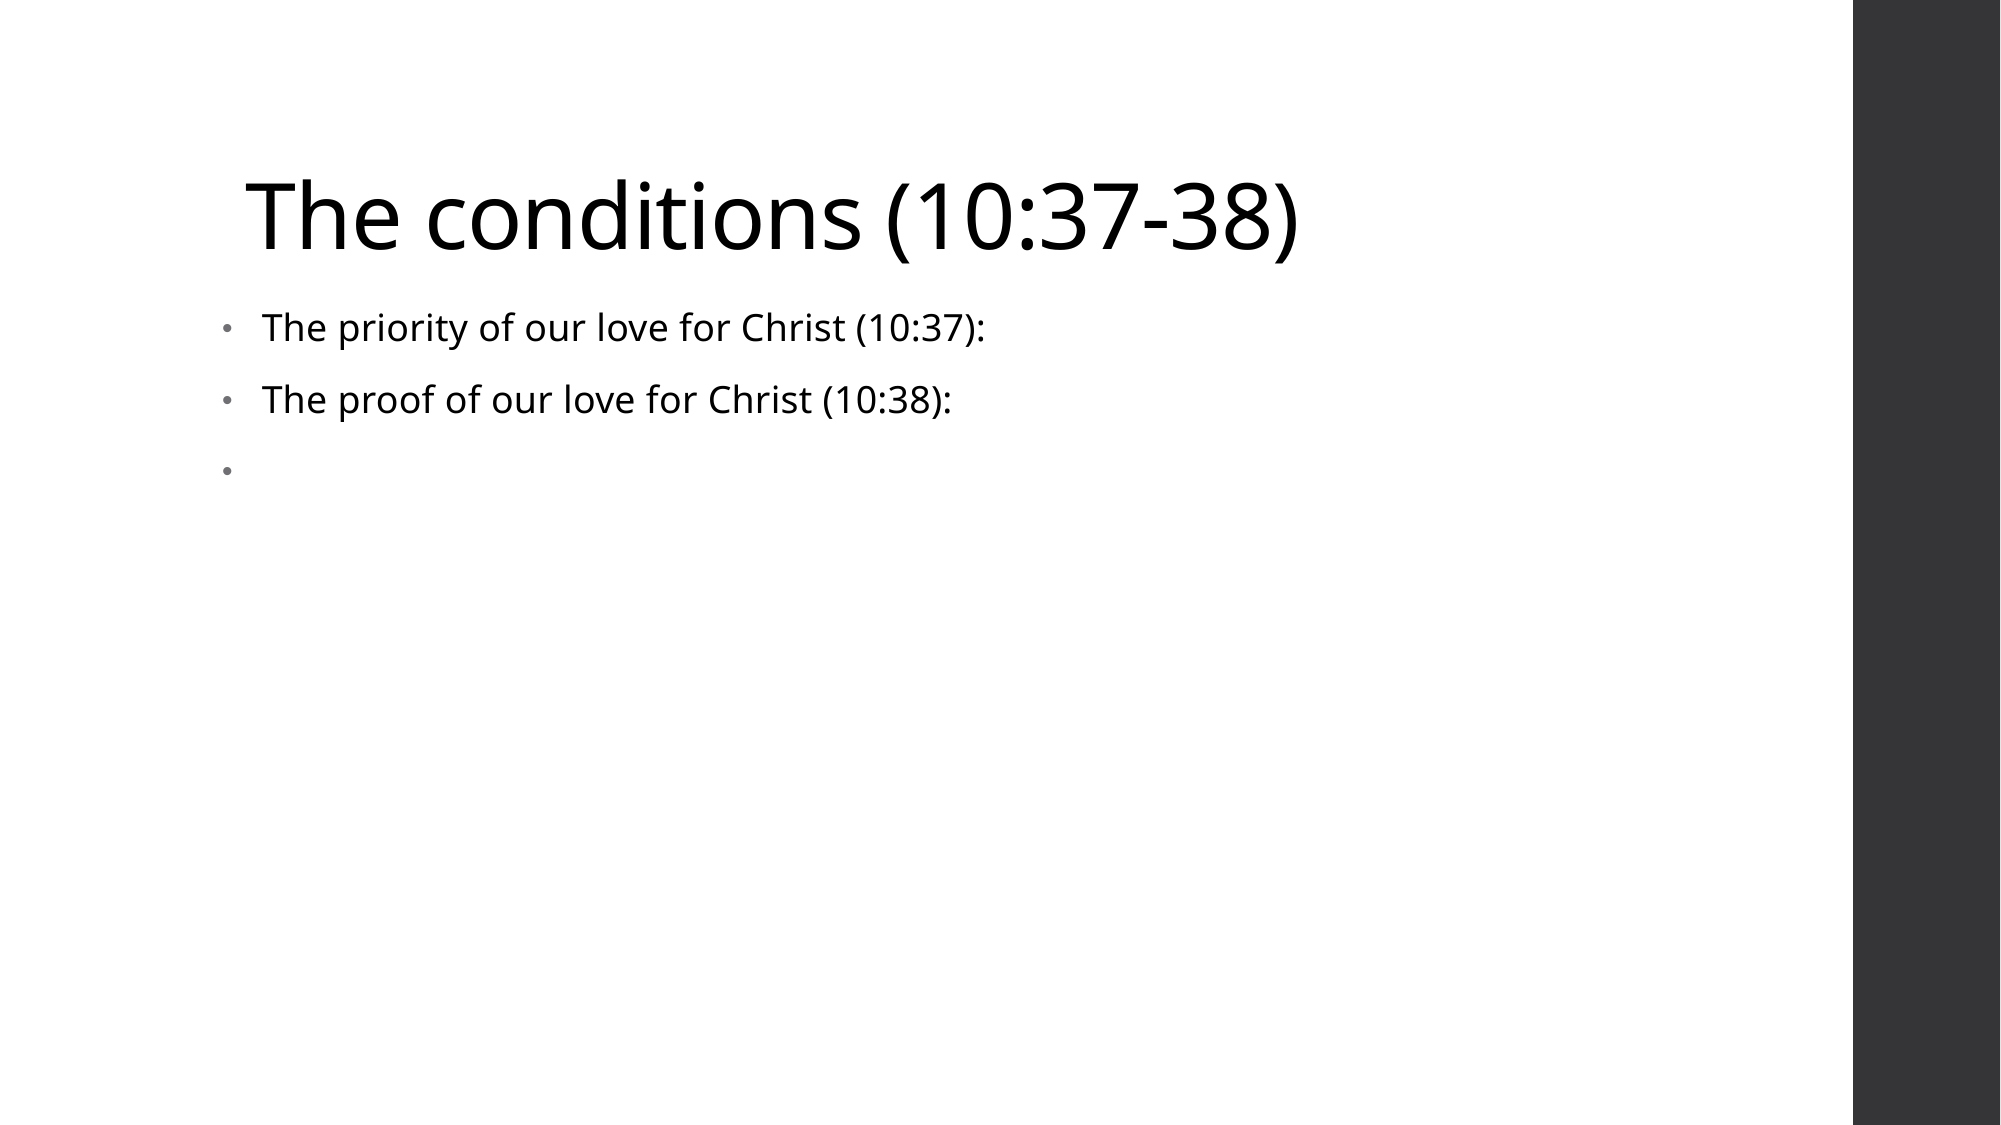

# The conditions (10:37-38)
 The priority of our love for Christ (10:37):
 The proof of our love for Christ (10:38):